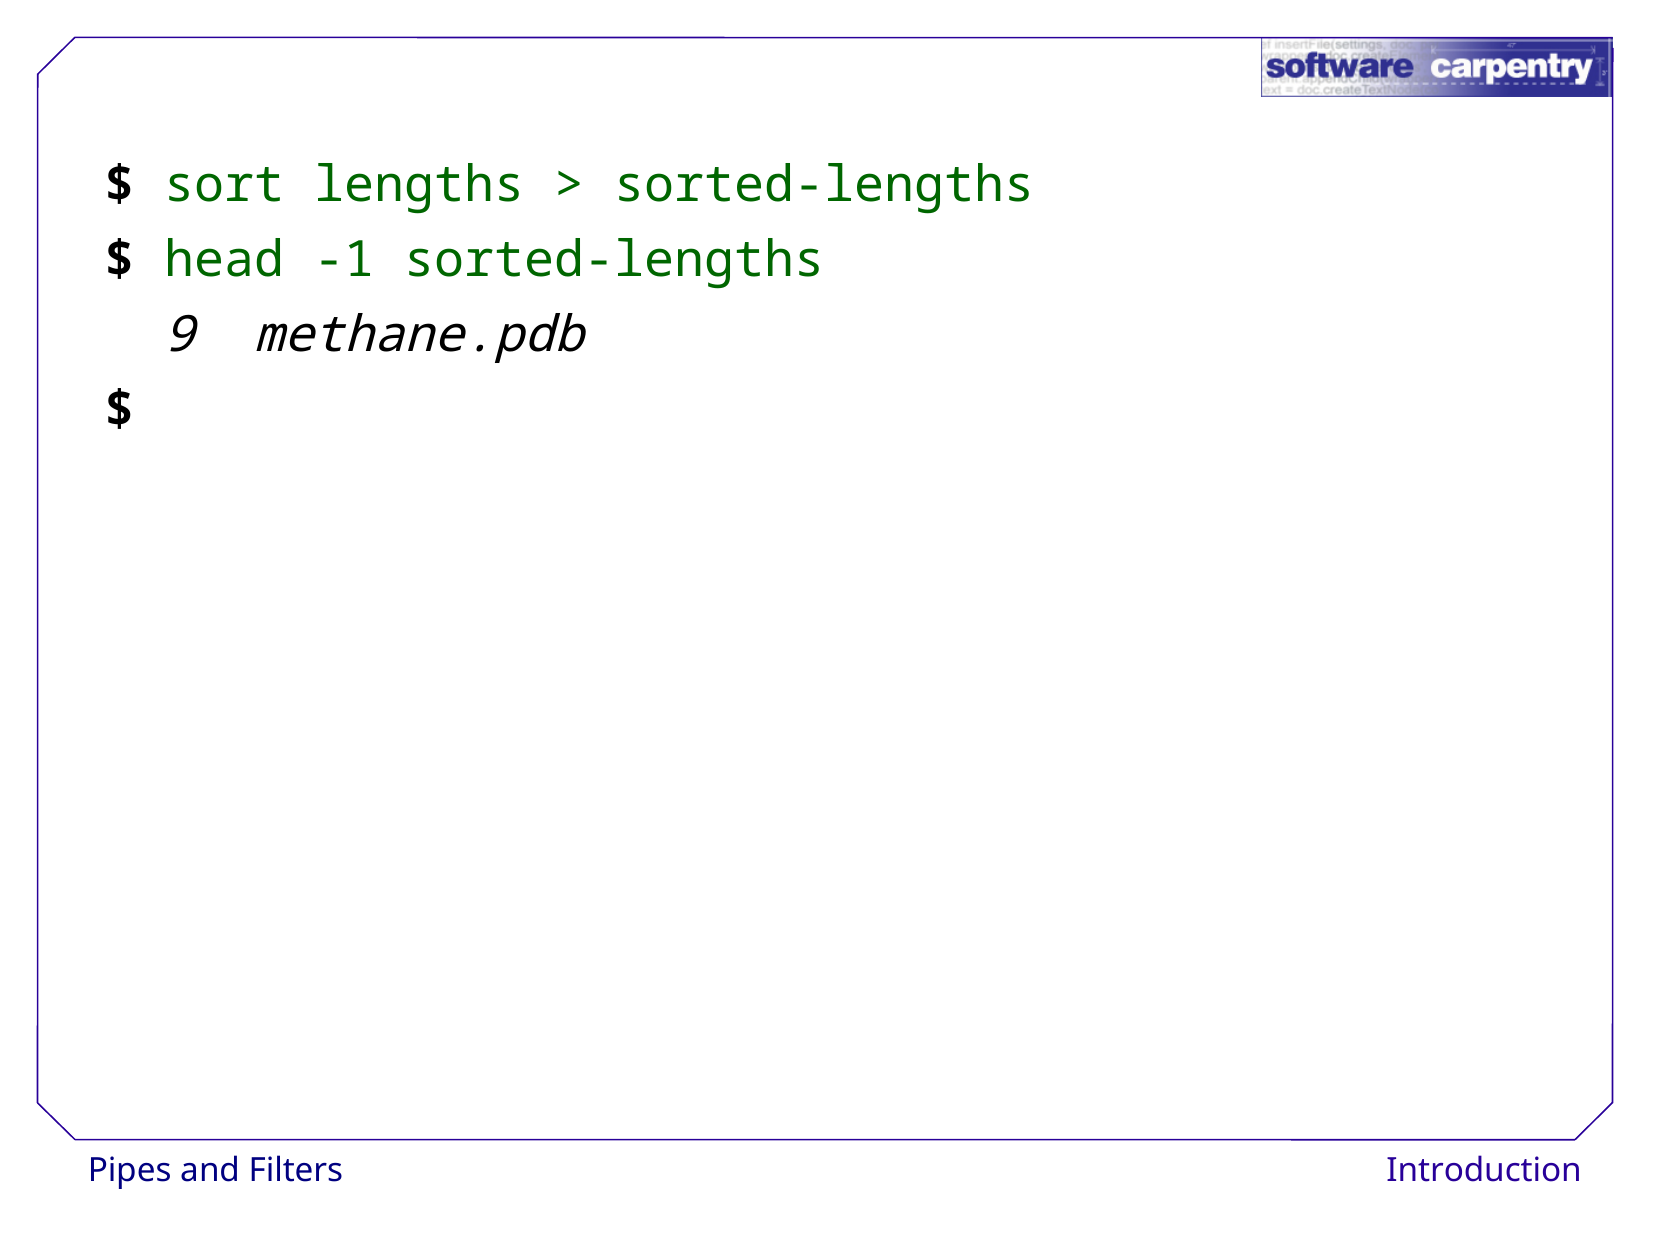

$ sort lengths > sorted-lengths
$ head -1 sorted-lengths
 9 methane.pdb
$